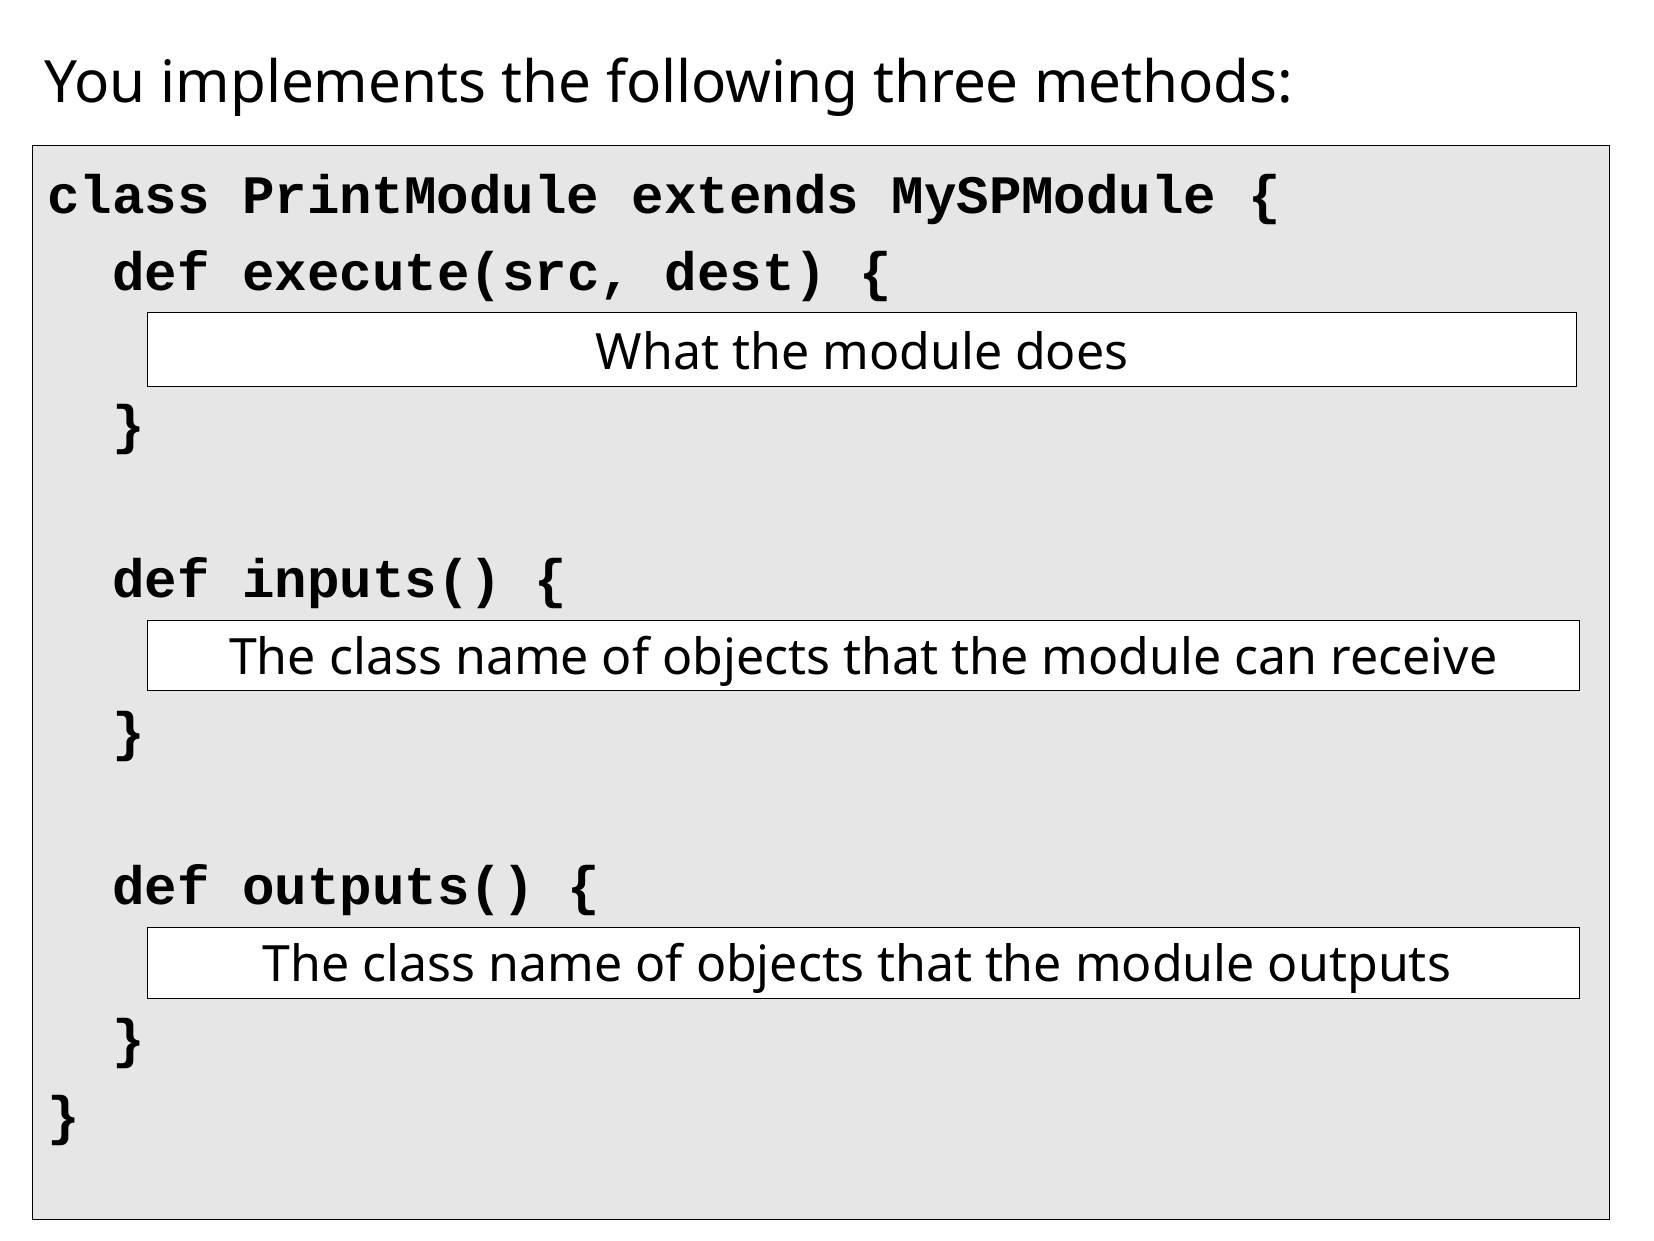

You implements the following three methods:
class PrintModule extends MySPModule {
 def execute(src, dest) {
 }
 def inputs() {
 }
 def outputs() {
 }
}
What the module does
The class name of objects that the module can receive
The class name of objects that the module outputs